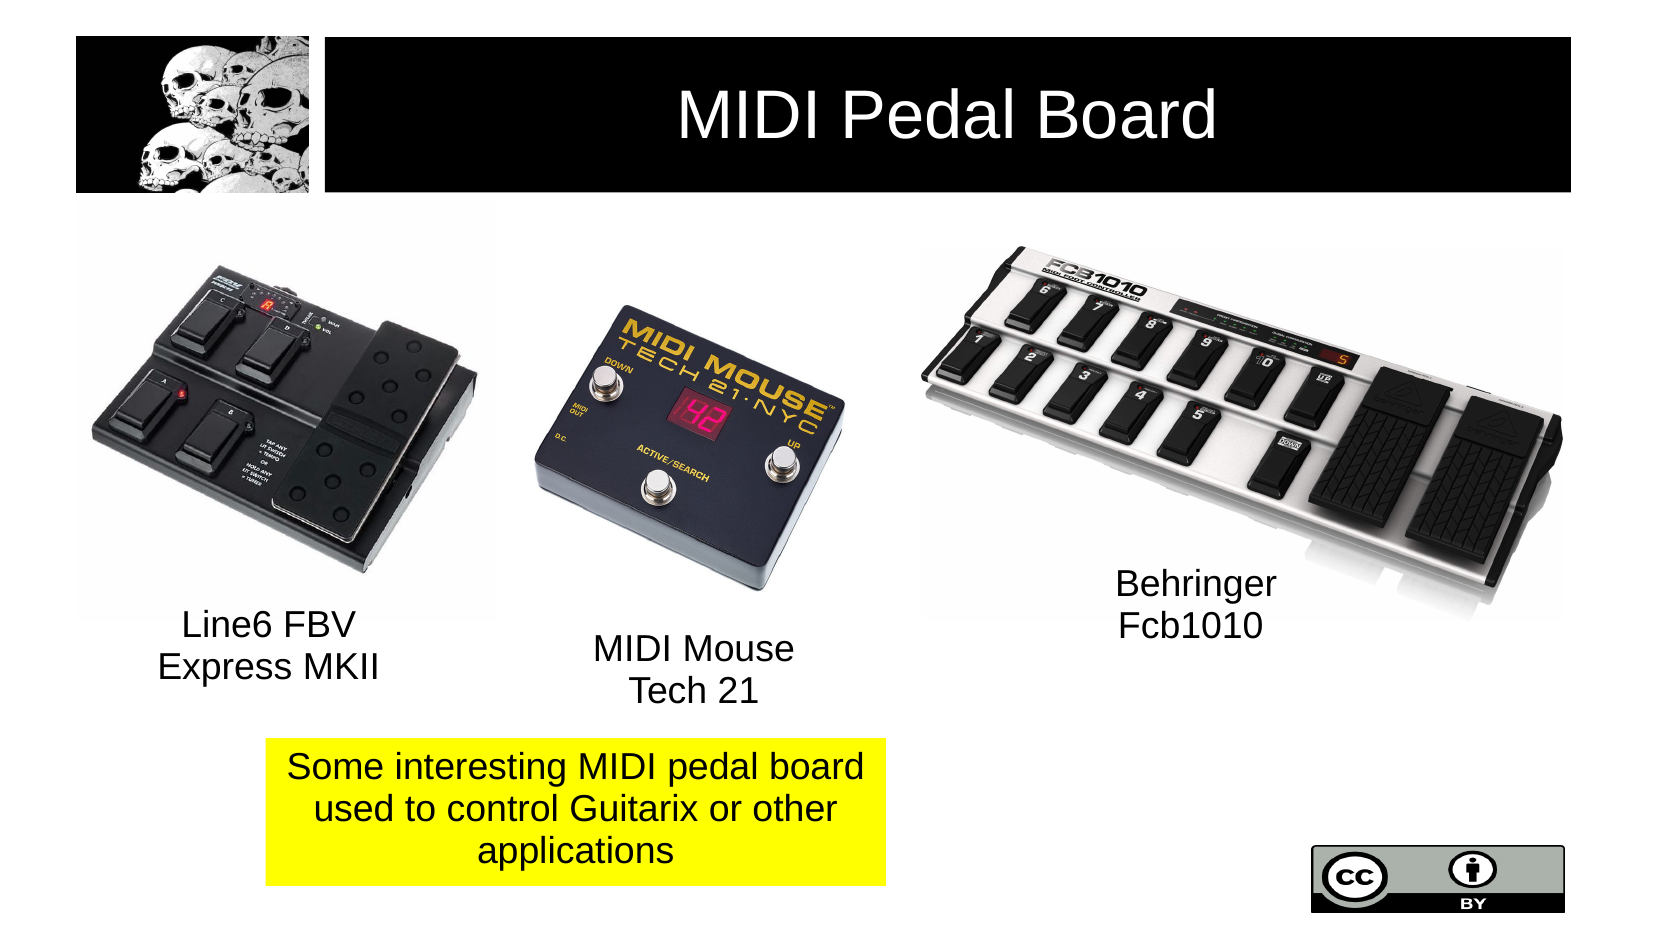

# MIDI Pedal Board
Behringer Fcb1010
Line6 FBV Express MKII
MIDI Mouse Tech 21
Some interesting MIDI pedal board used to control Guitarix or other applications